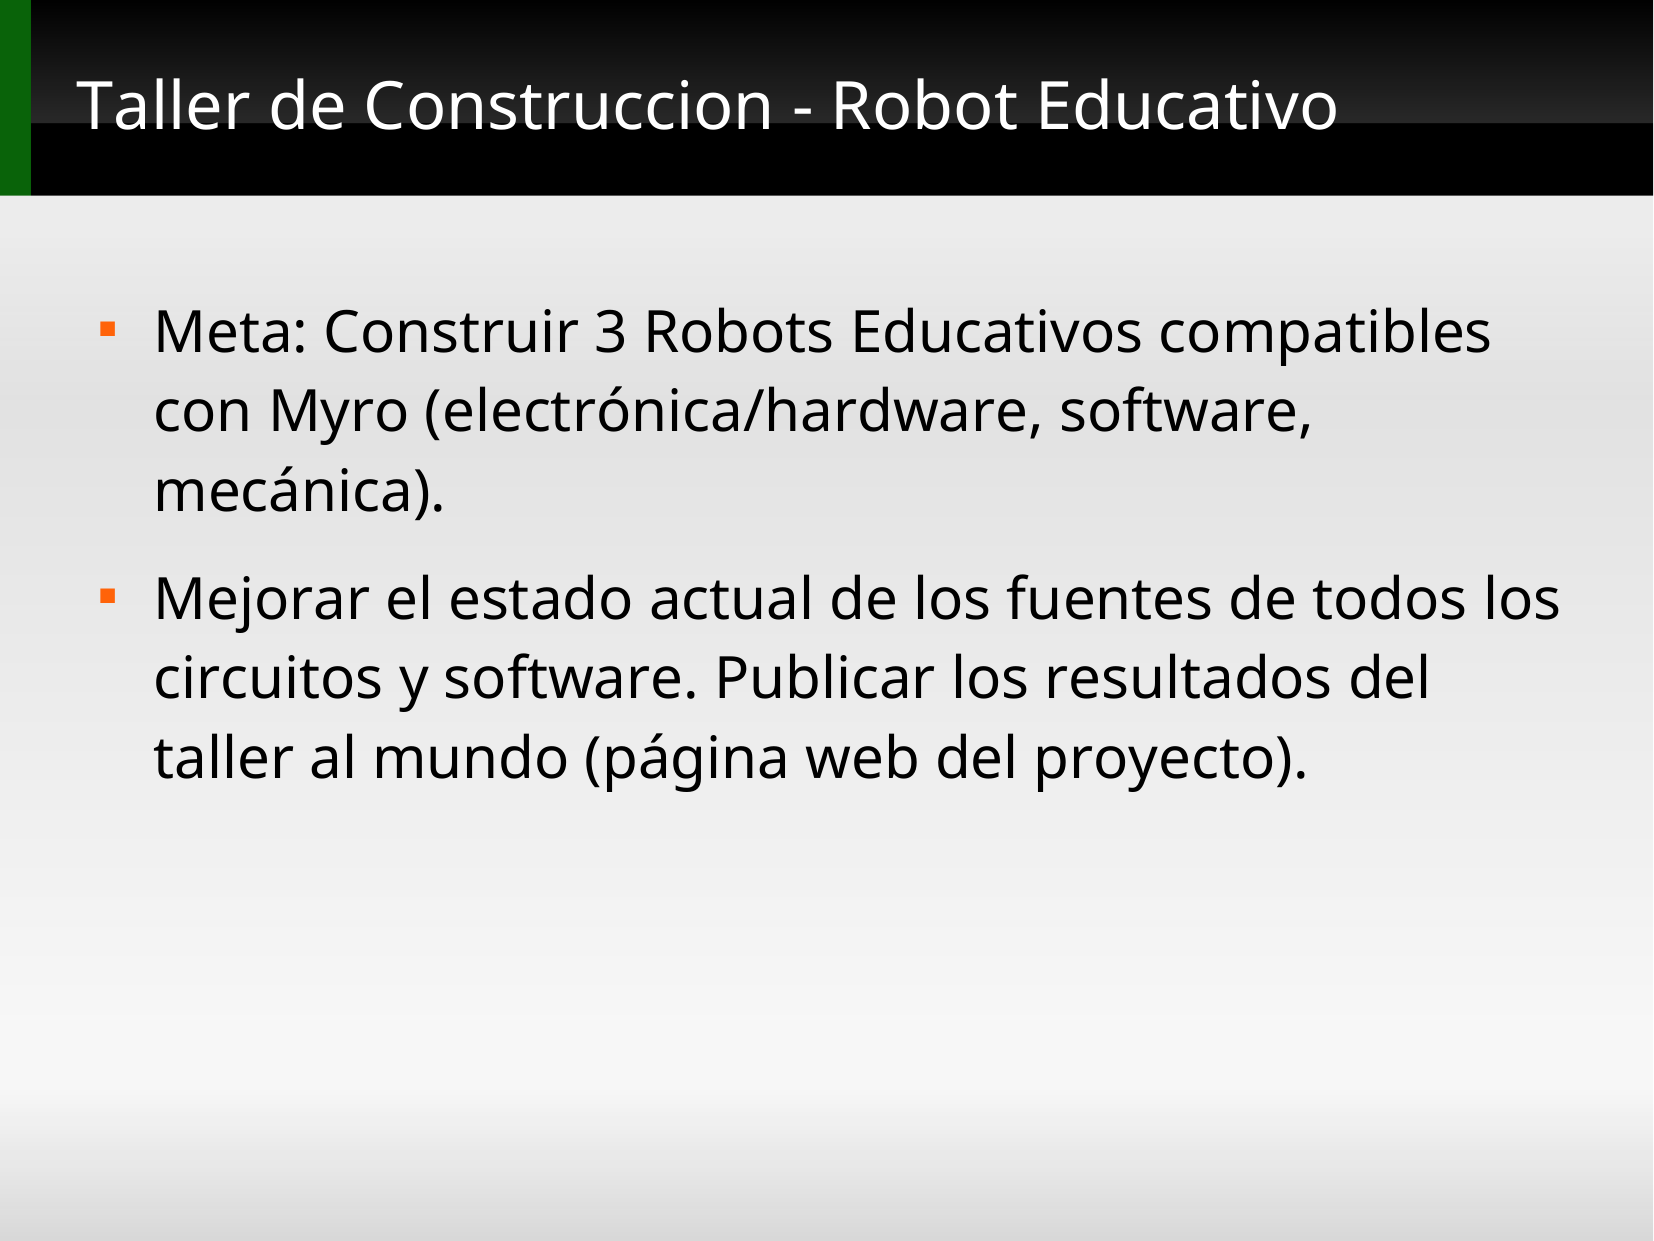

# Taller de Construccion - Robot Educativo
Meta: Construir 3 Robots Educativos compatibles con Myro (electrónica/hardware, software, mecánica).
Mejorar el estado actual de los fuentes de todos los circuitos y software. Publicar los resultados del taller al mundo (página web del proyecto).